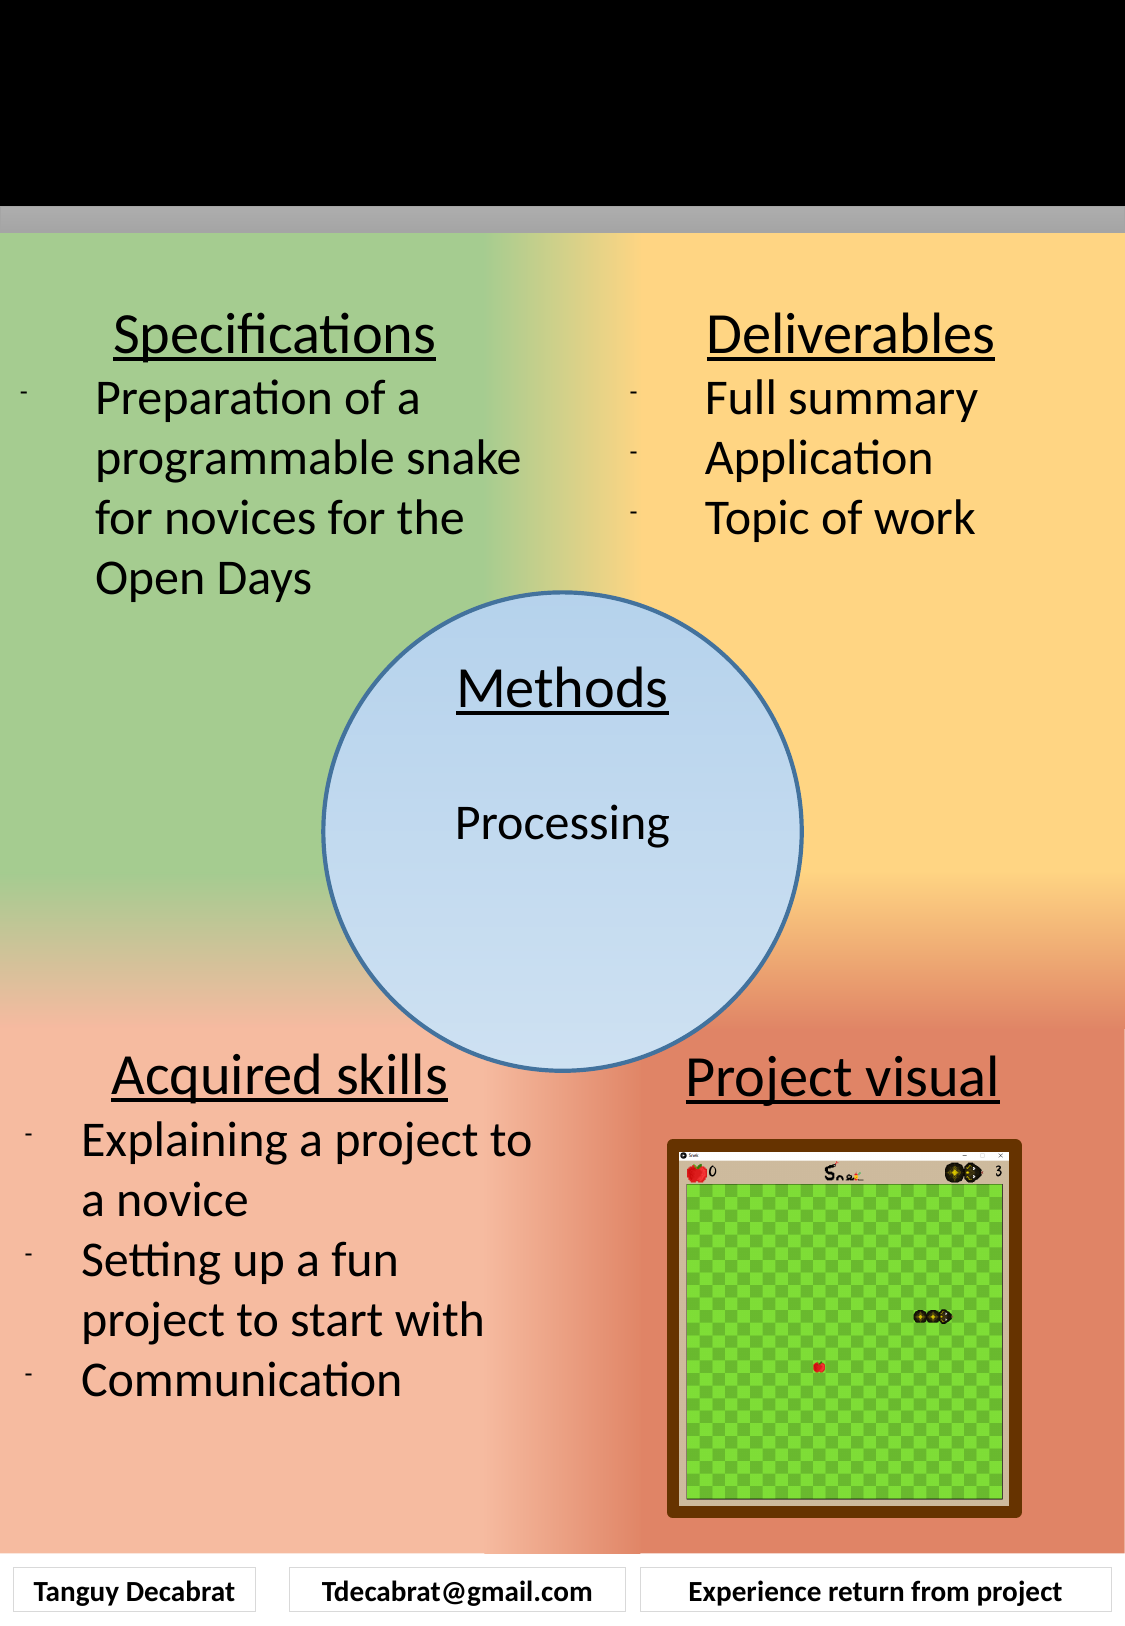

RETEX
Project – Snake
Specifications
Preparation of a programmable snake for novices for the Open Days
Deliverables
Full summary
Application
Topic of work
Methods
Processing
Acquired skills
Explaining a project to a novice
Setting up a fun project to start with
Communication
Project visual
Tanguy Decabrat
Tdecabrat@gmail.com
Experience return from project